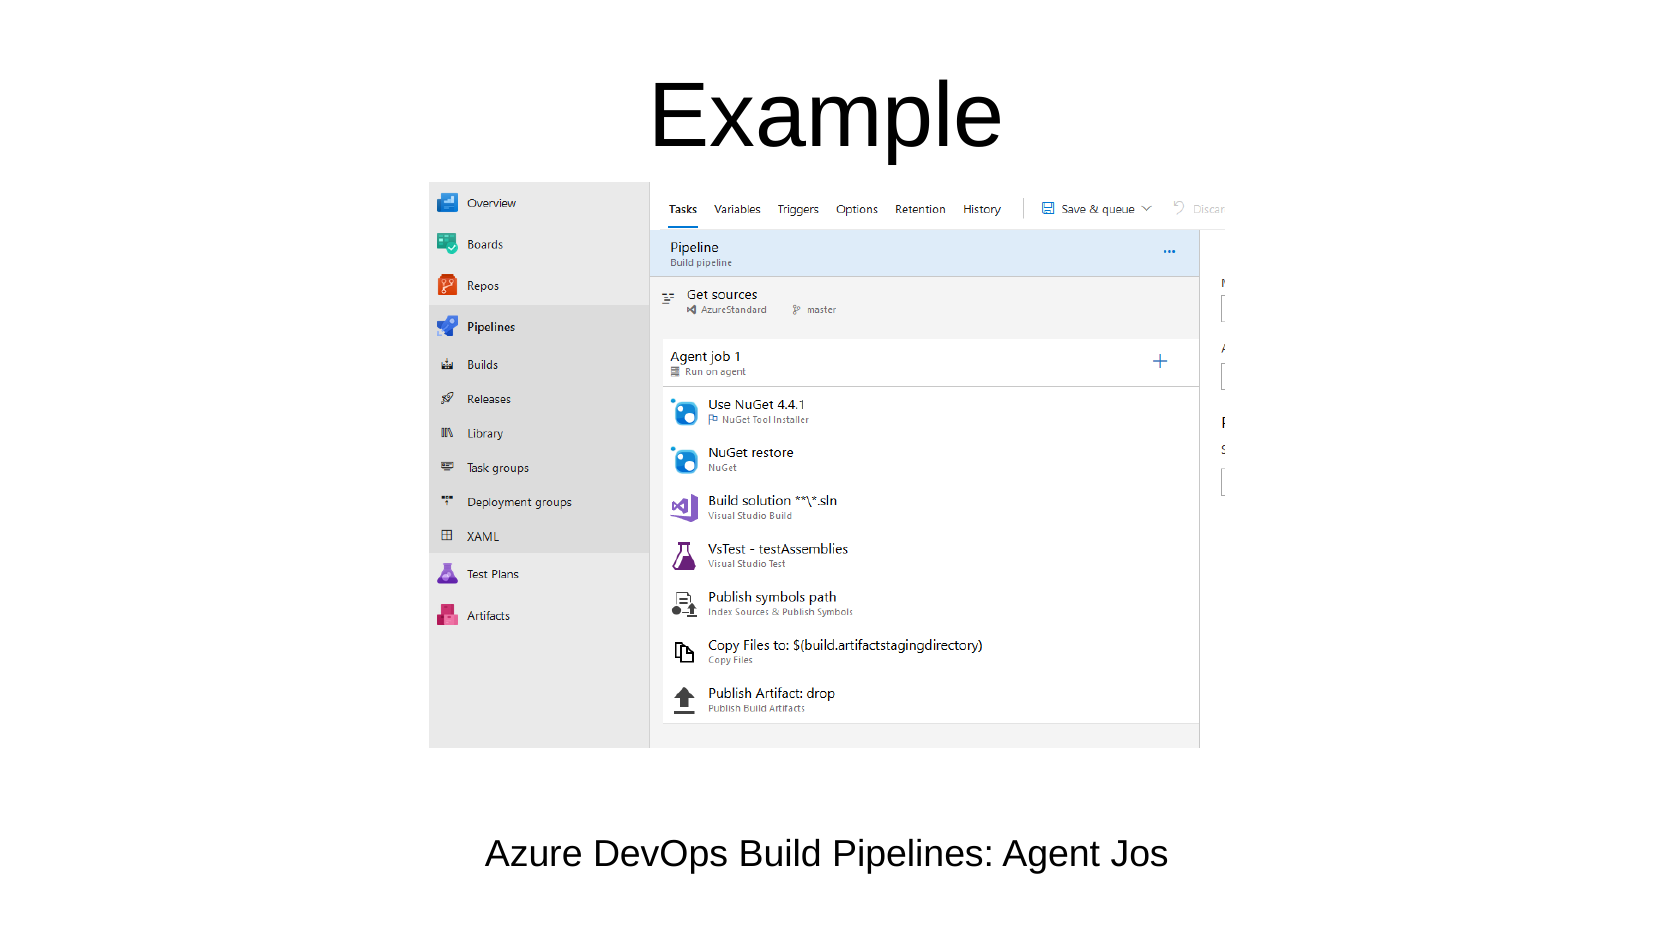

# Example
Azure DevOps Build Pipelines: Agent Jos